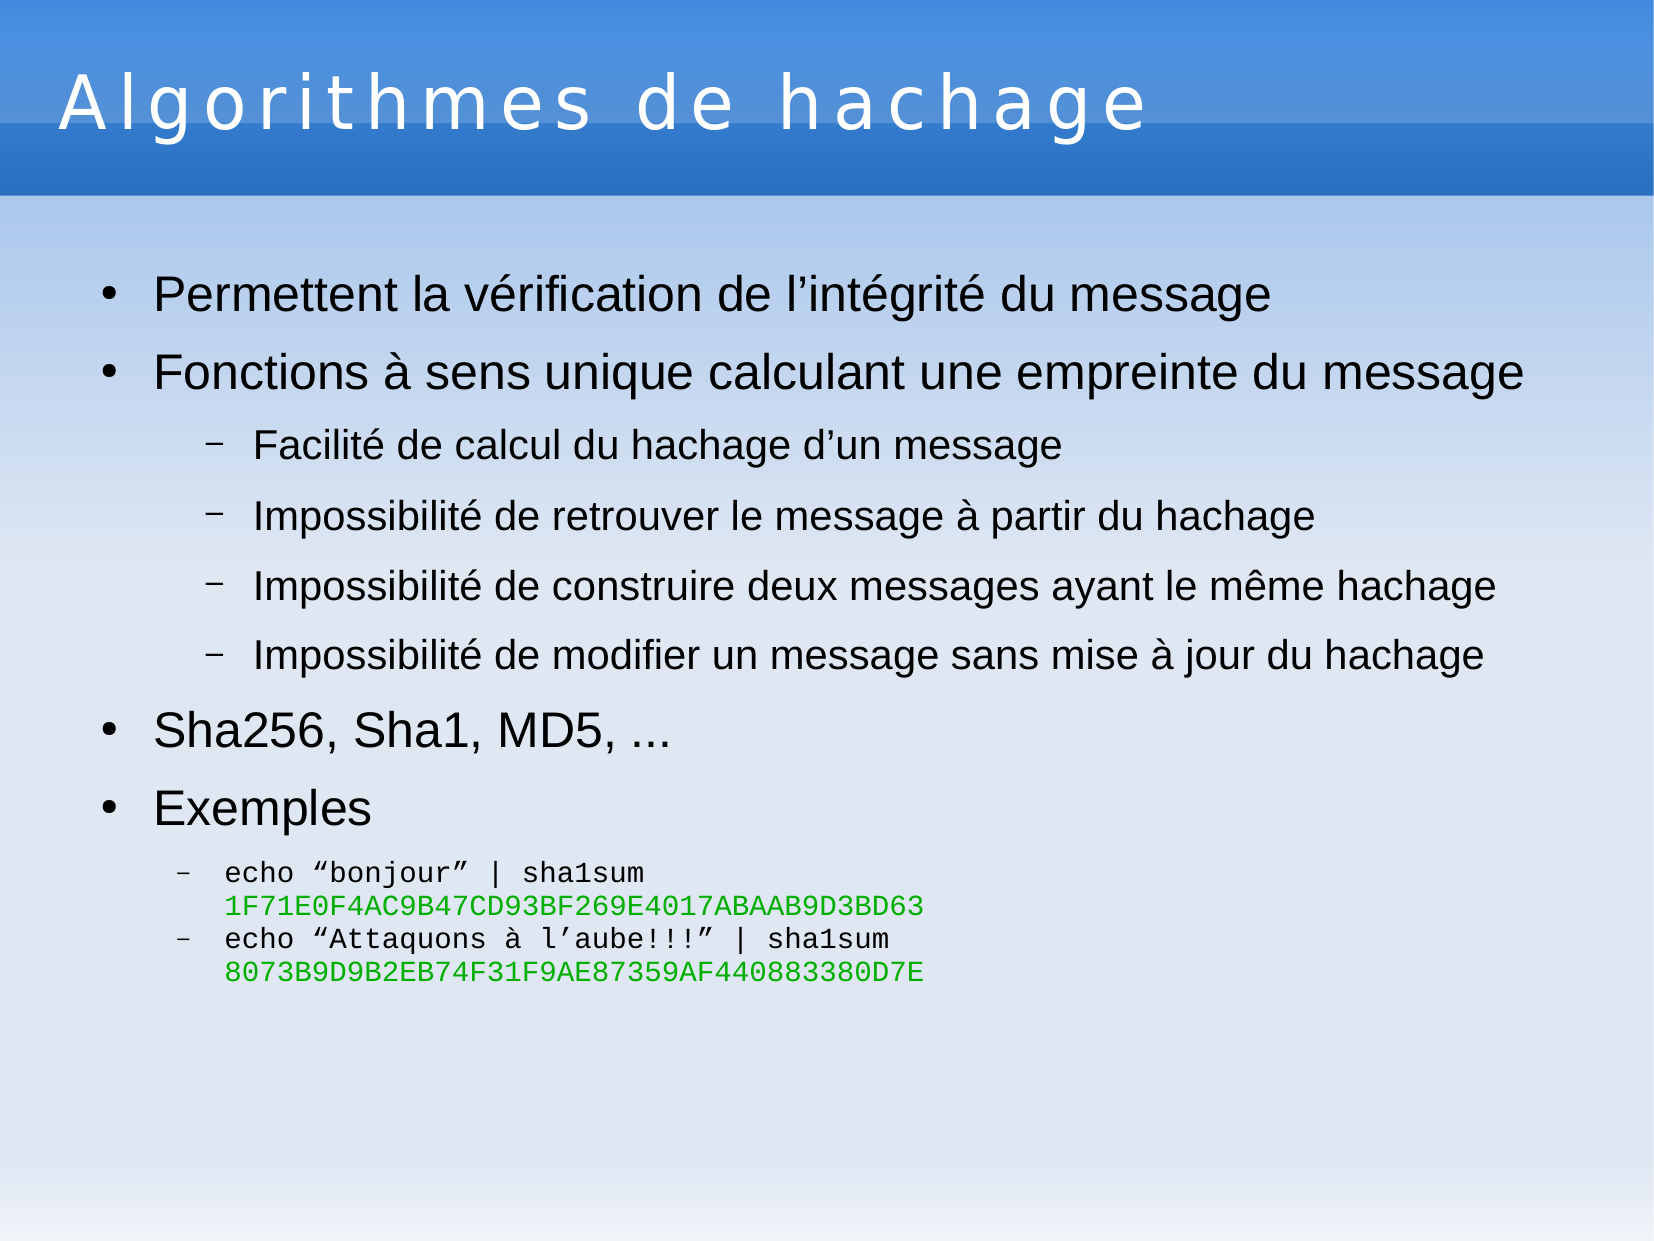

# Algorithmes de hachage
Permettent la vérification de l’intégrité du message
Fonctions à sens unique calculant une empreinte du message
Facilité de calcul du hachage d’un message
Impossibilité de retrouver le message à partir du hachage
Impossibilité de construire deux messages ayant le même hachage
Impossibilité de modifier un message sans mise à jour du hachage
Sha256, Sha1, MD5, ...
Exemples
echo “bonjour” | sha1sum 1F71E0F4AC9B47CD93BF269E4017ABAAB9D3BD63
echo “Attaquons à l’aube!!!” | sha1sum 8073B9D9B2EB74F31F9AE87359AF440883380D7E